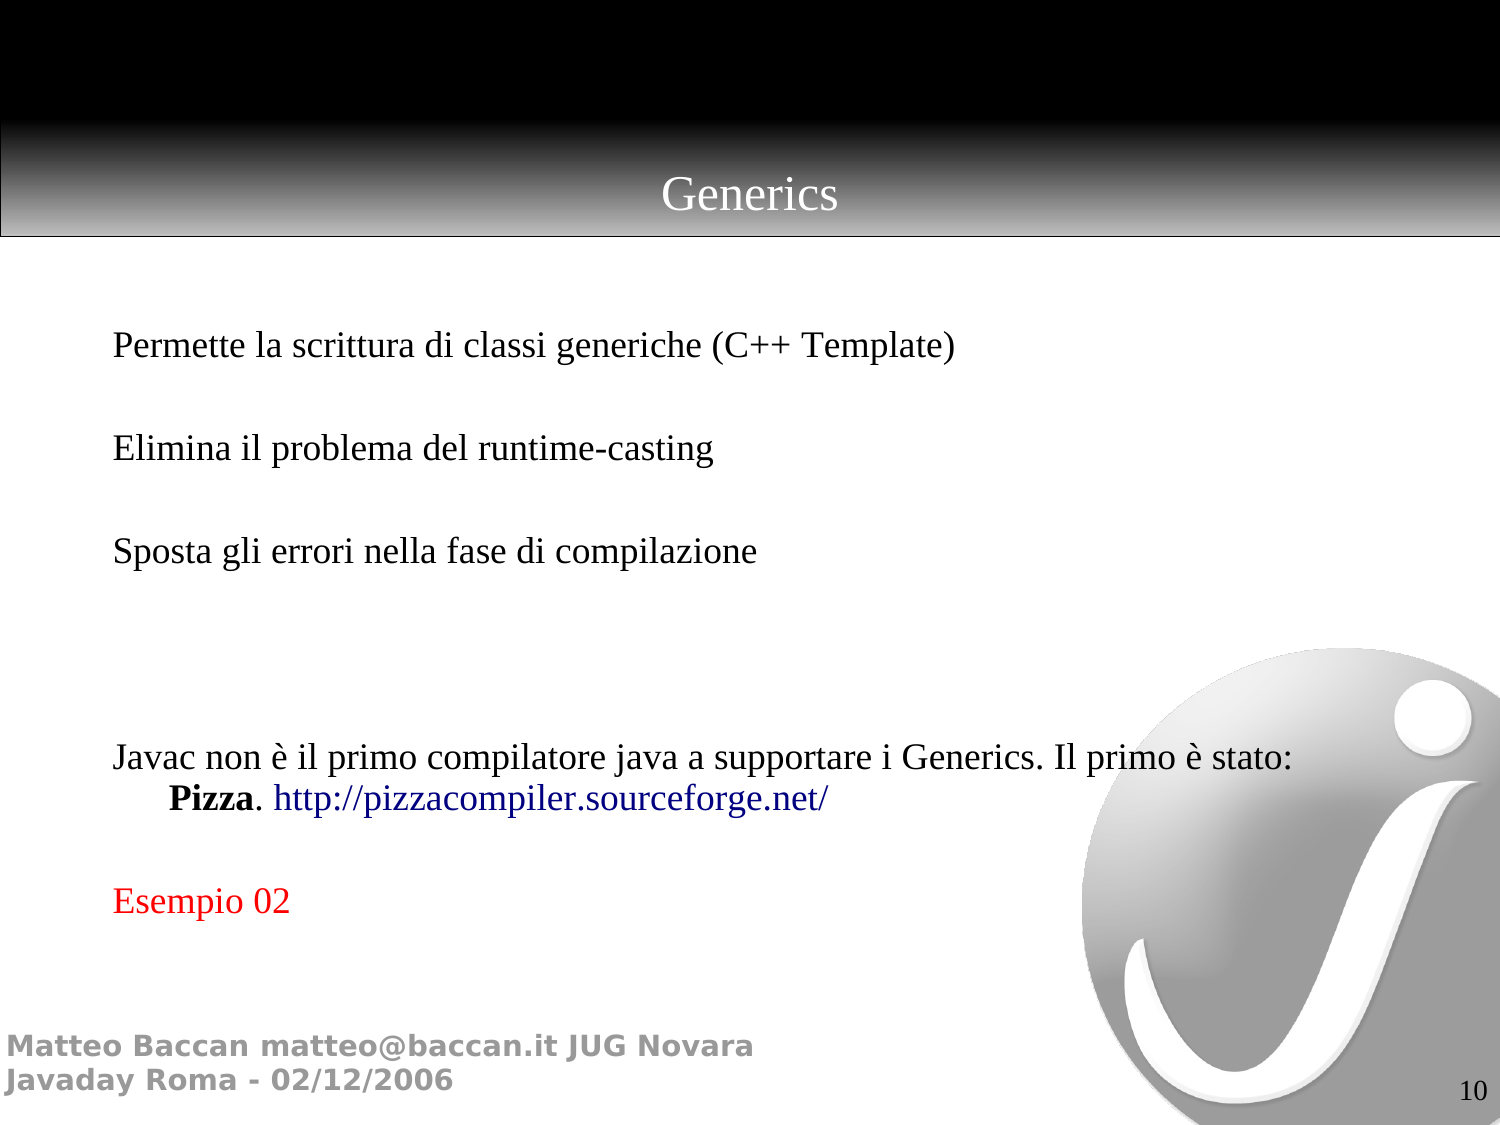

# Generics
Permette la scrittura di classi generiche (C++ Template)
Elimina il problema del runtime-casting
Sposta gli errori nella fase di compilazione
Javac non è il primo compilatore java a supportare i Generics. Il primo è stato: Pizza. http://pizzacompiler.sourceforge.net/
Esempio 02